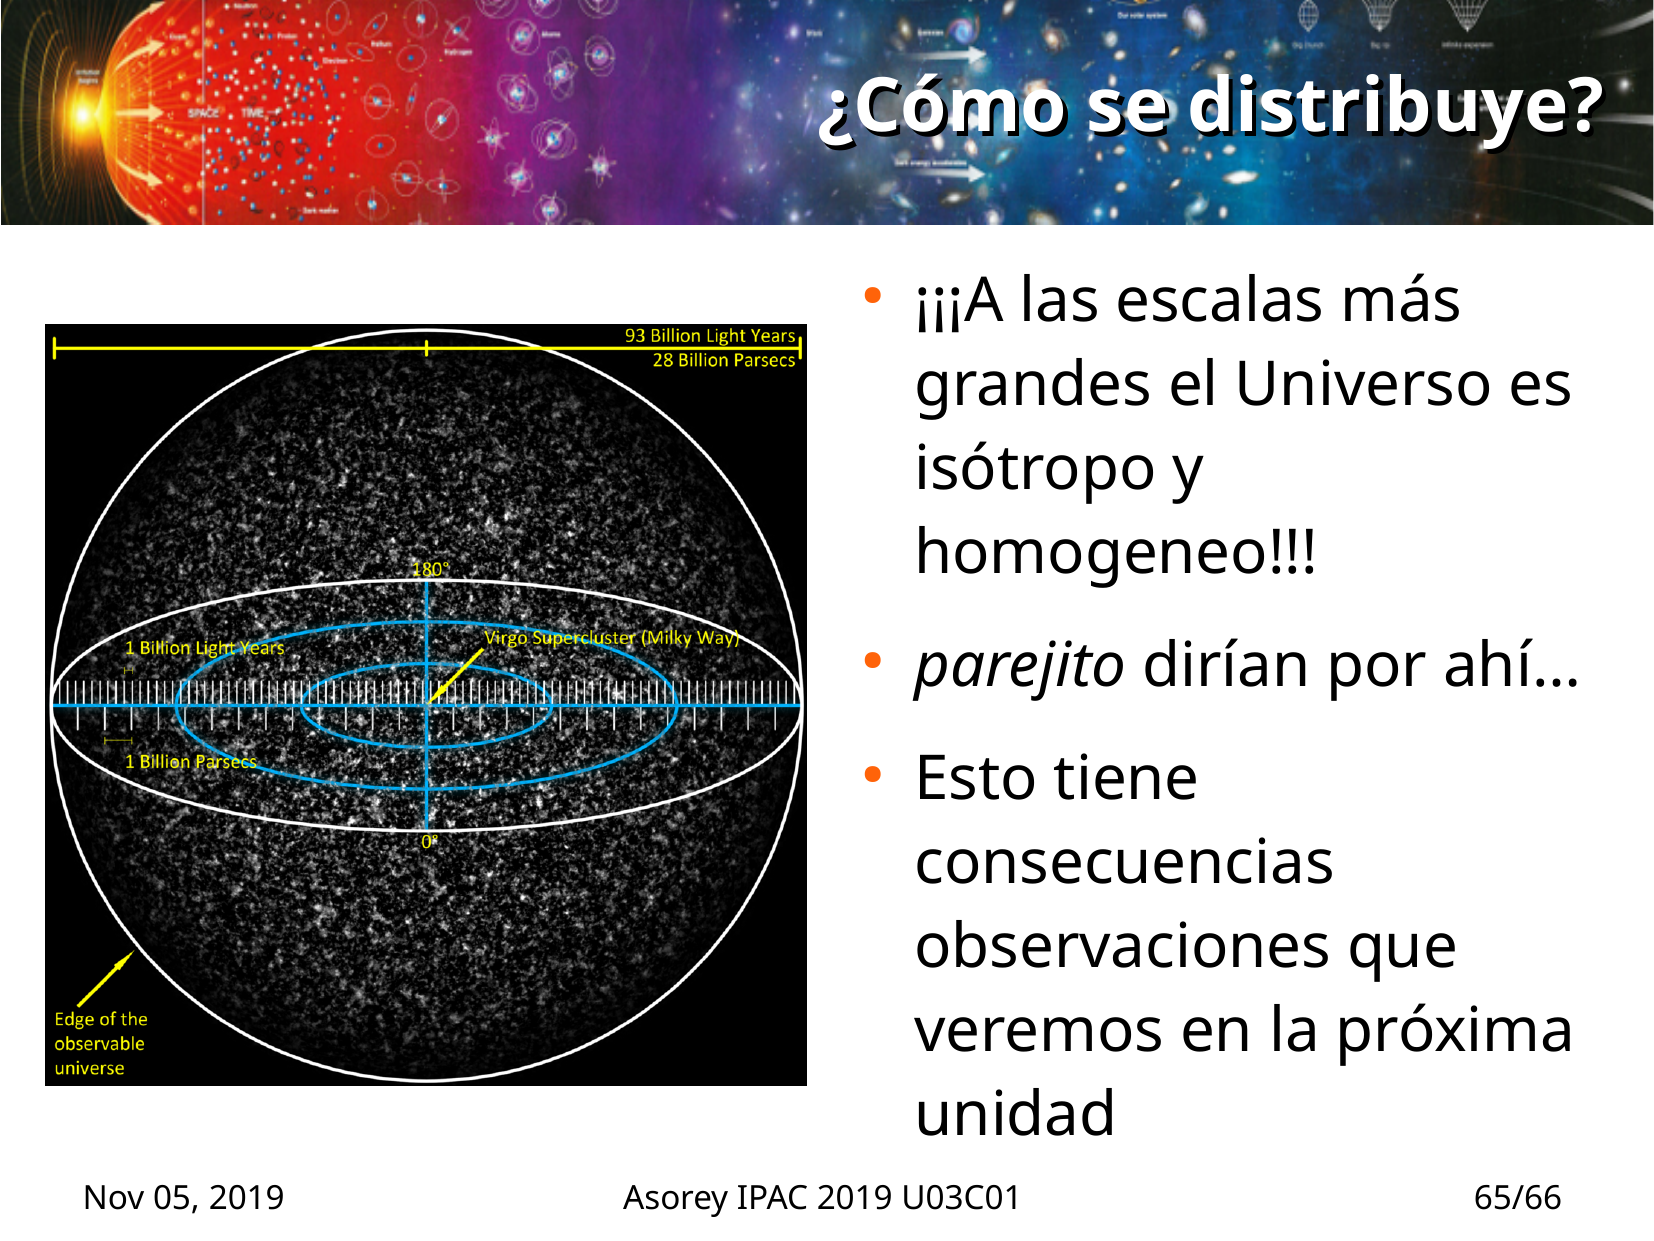

# ¿Cómo se distribuye?
¡¡¡A las escalas más grandes el Universo es isótropo y homogeneo!!!
parejito dirían por ahí…
Esto tiene consecuencias observaciones que veremos en la próxima unidad
Nov 05, 2019
Asorey IPAC 2019 U03C01
65